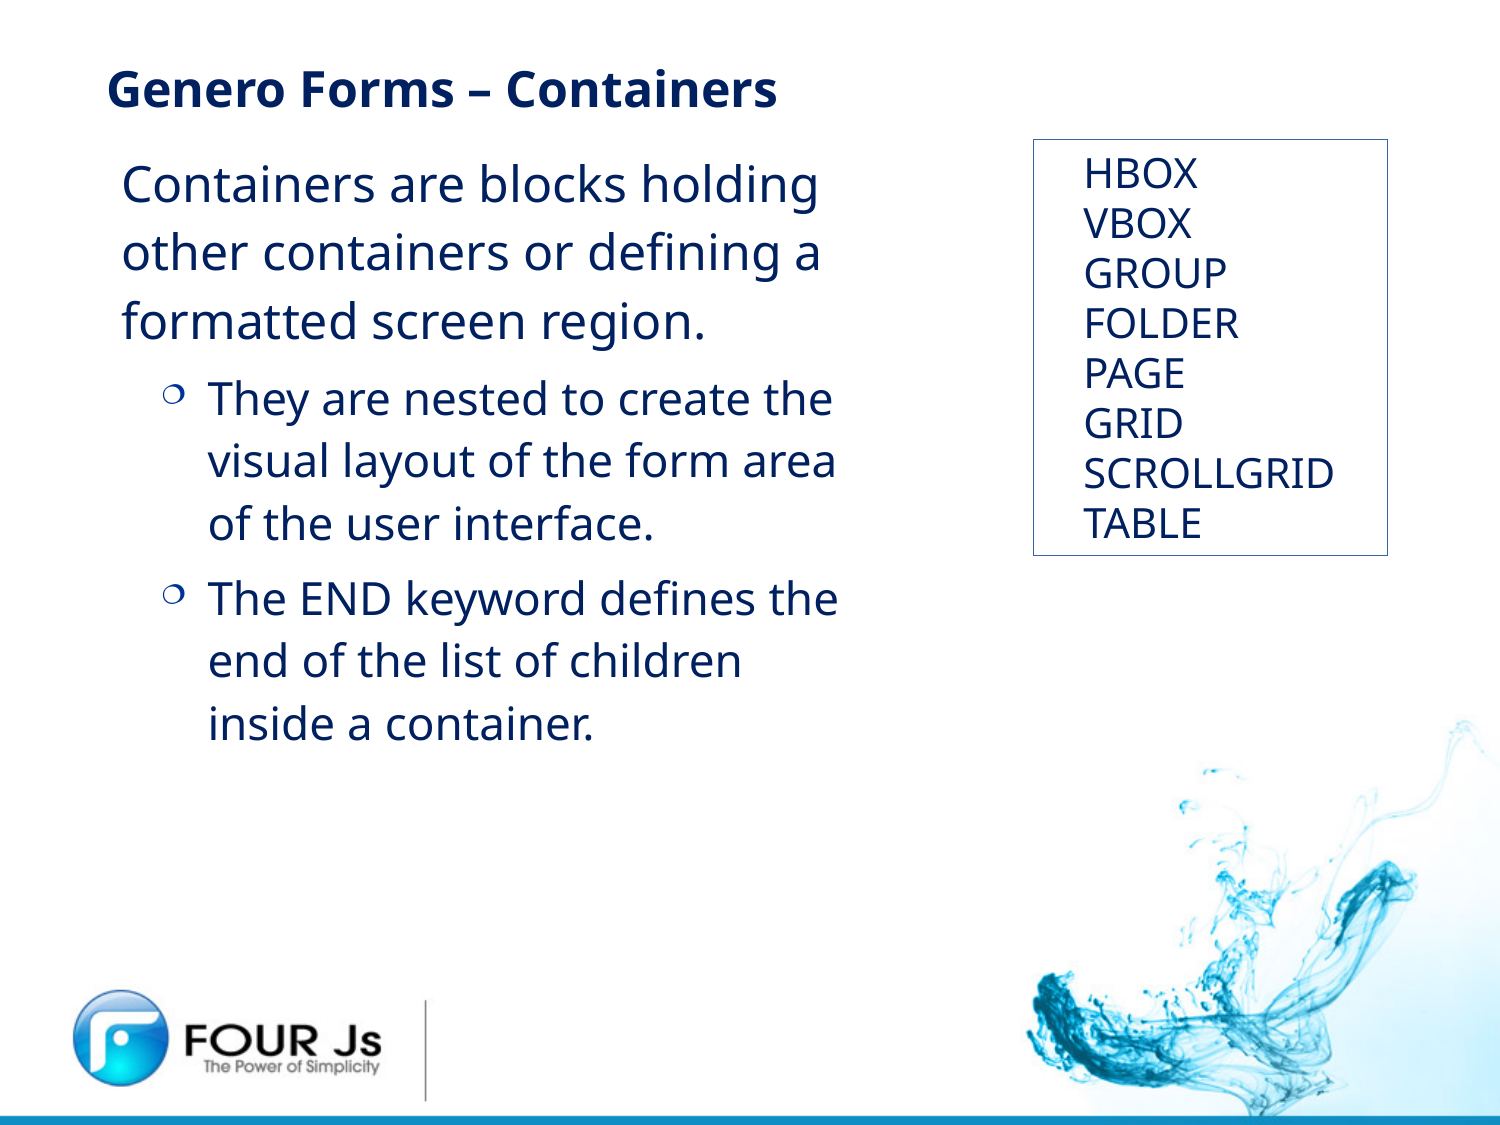

# Genero Forms – Containers
HBOX
VBOX
GROUP
FOLDER
PAGE
GRID
SCROLLGRID
TABLE
Containers are blocks holding other containers or defining a formatted screen region.
They are nested to create the visual layout of the form area of the user interface.
The END keyword defines the end of the list of children inside a container.